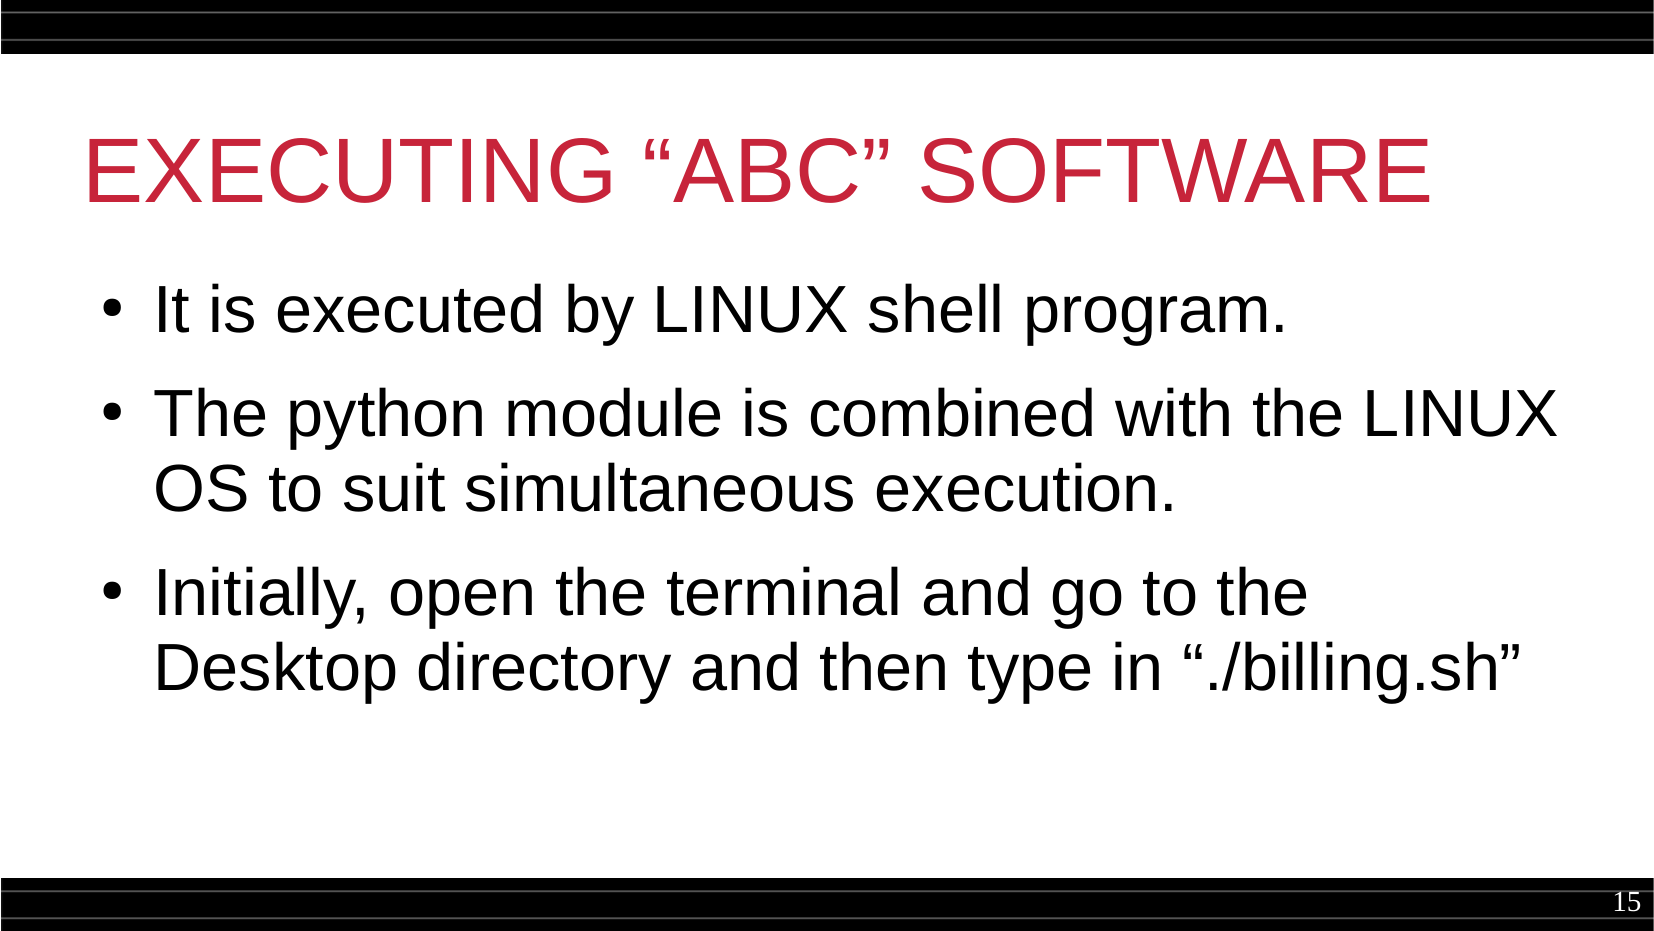

# EXECUTING “ABC” SOFTWARE
It is executed by LINUX shell program.
The python module is combined with the LINUX OS to suit simultaneous execution.
Initially, open the terminal and go to the Desktop directory and then type in “./billing.sh”